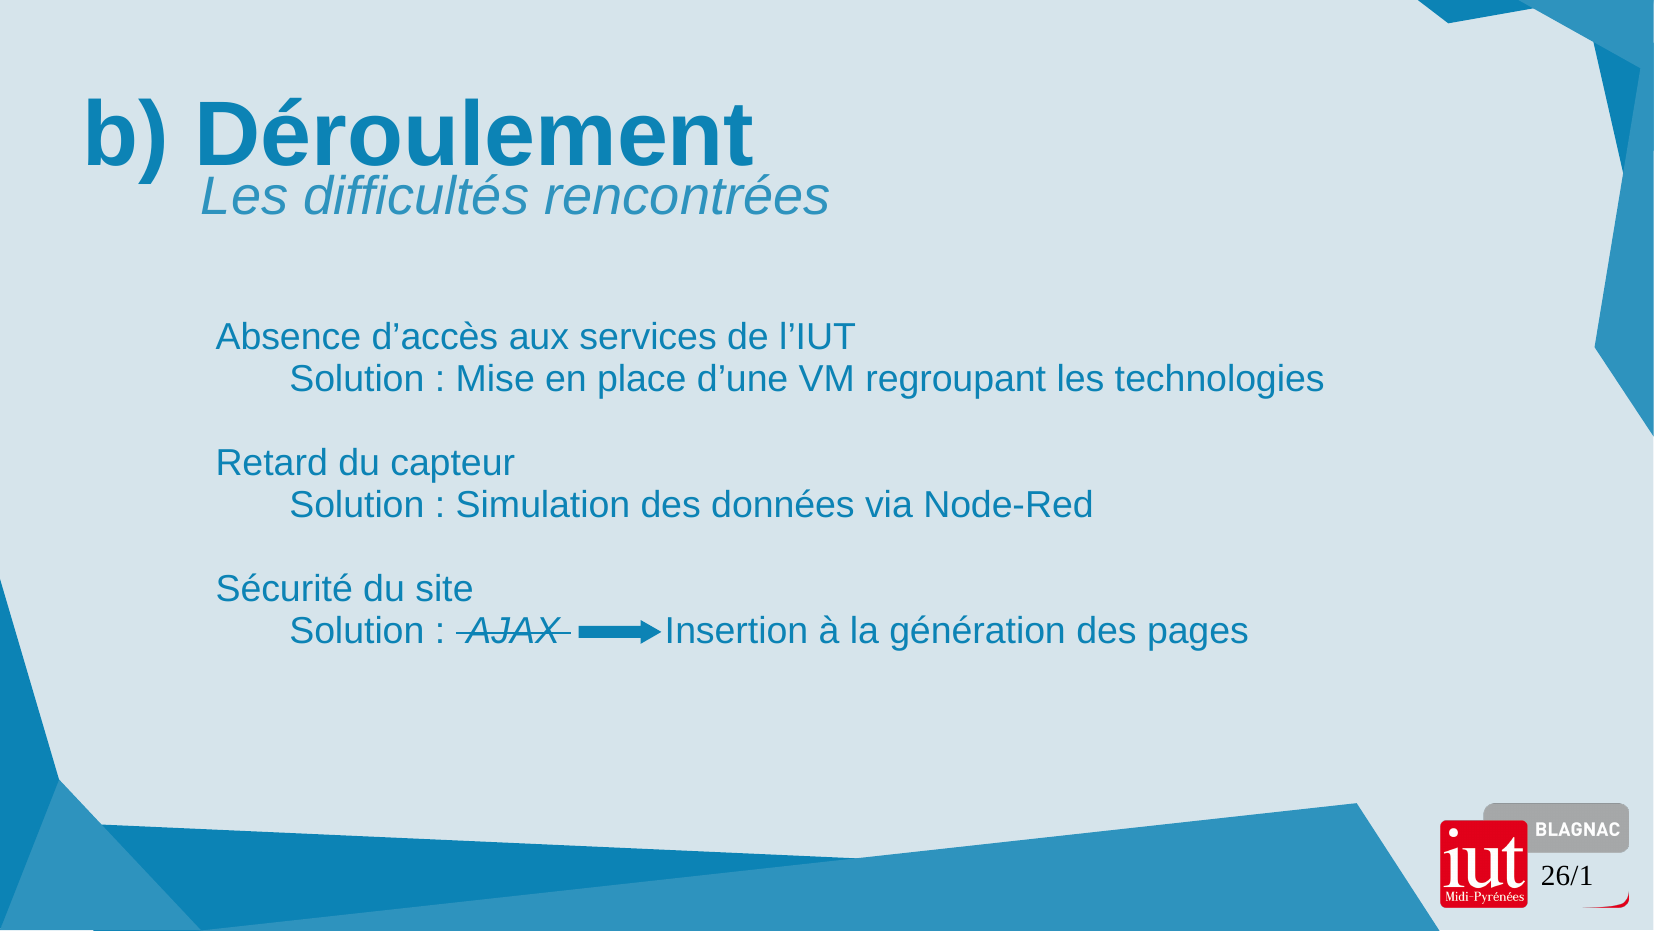

# b) Déroulement
Les difficultés rencontrées
Absence d’accès aux services de l’IUT
	Solution : Mise en place d’une VM regroupant les technologies
Retard du capteur
	Solution : Simulation des données via Node-Red
Sécurité du site
	Solution : AJAX Insertion à la génération des pages
26